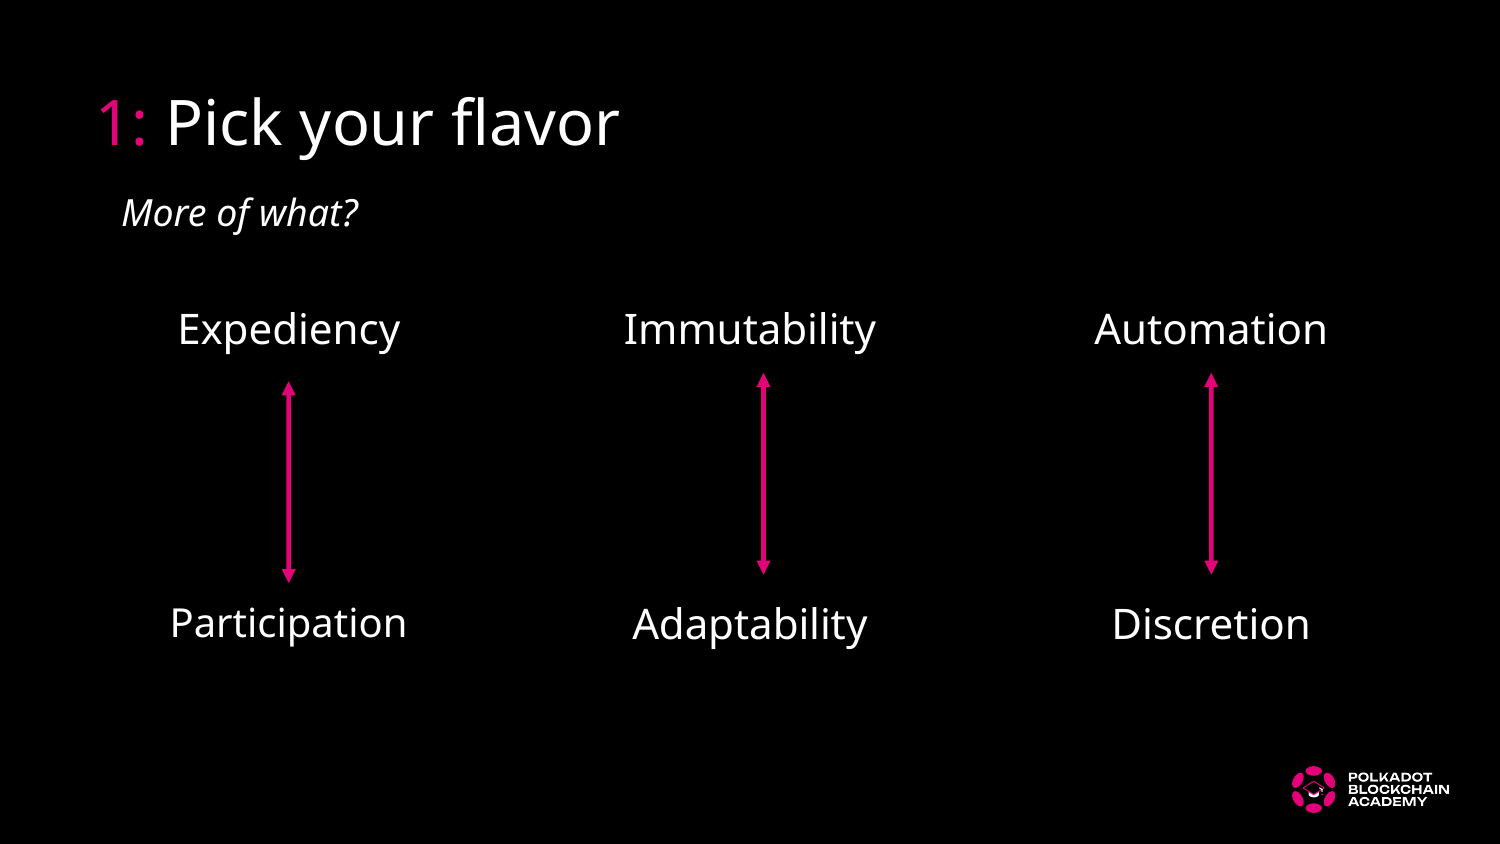

# 1: Pick your flavor
More of what?
Expediency
Immutability
Automation
Participation
Adaptability
Discretion